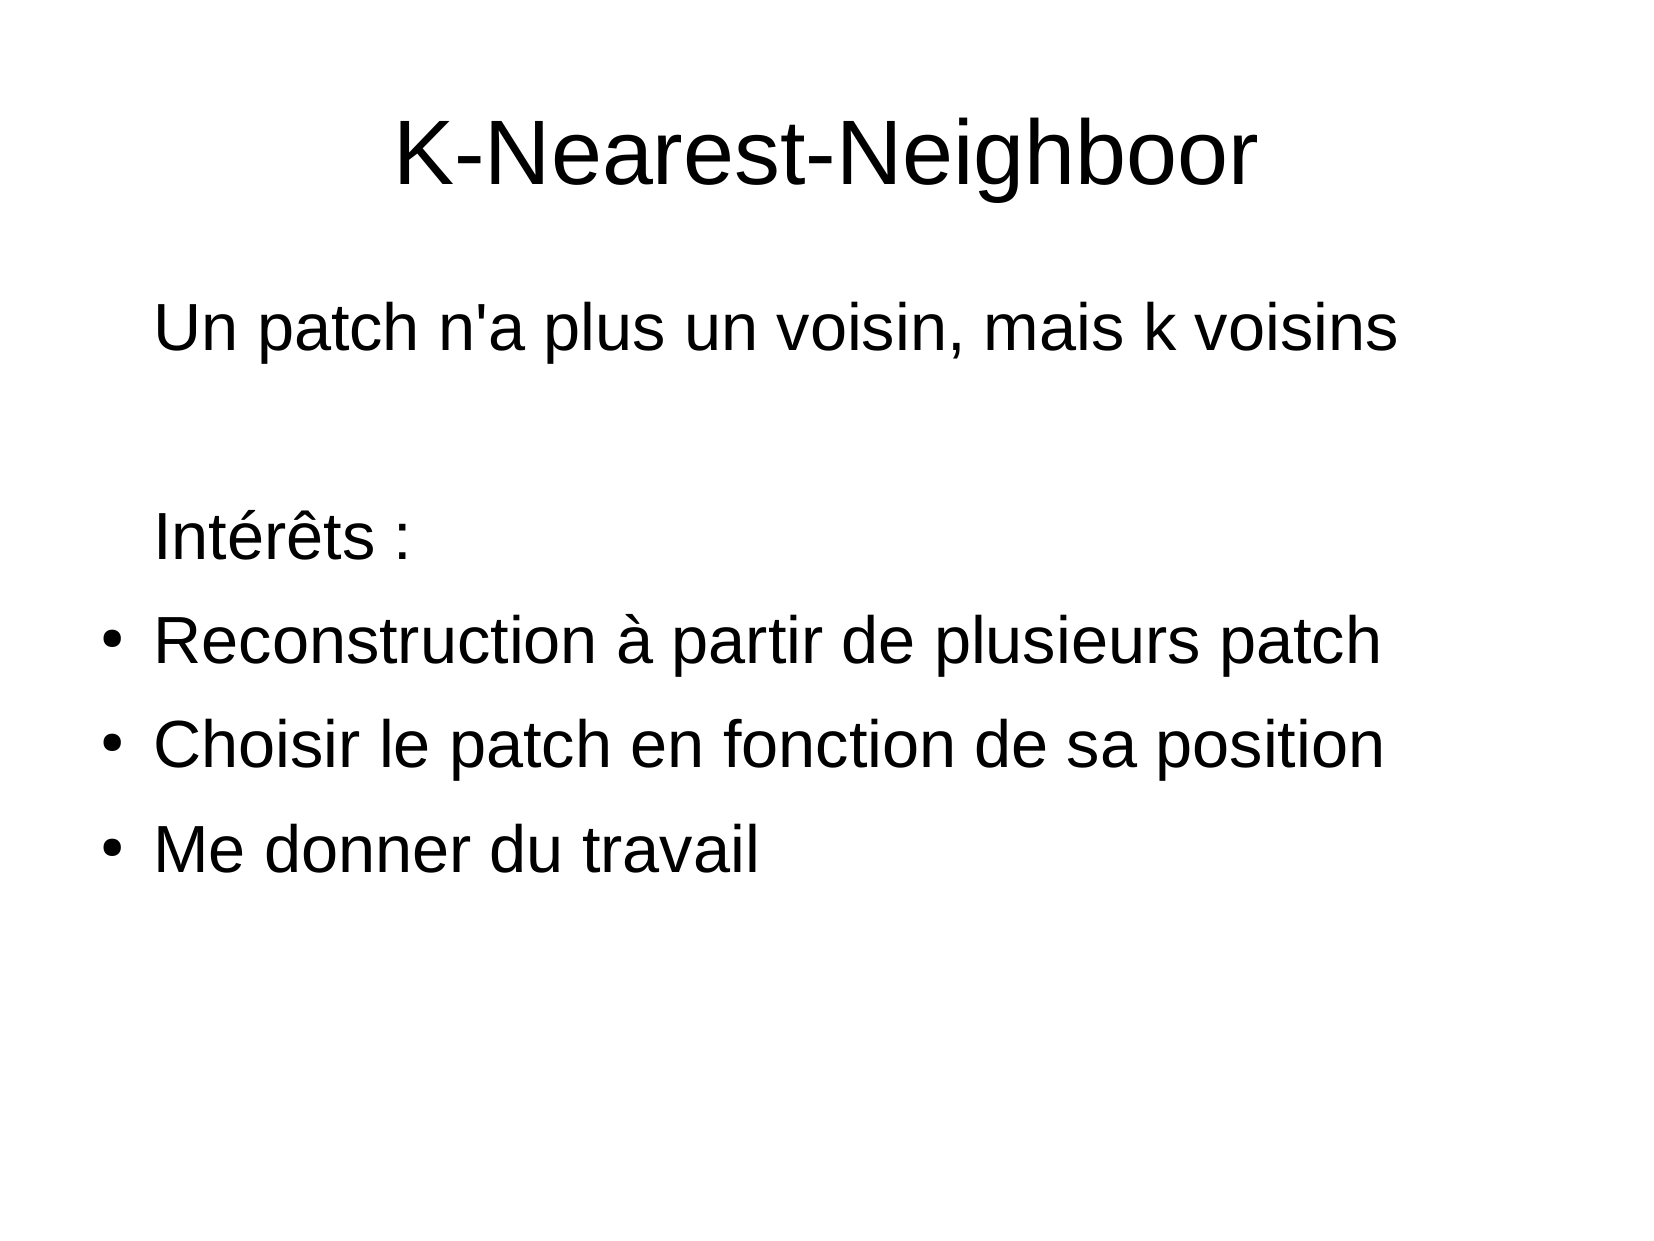

# K-Nearest-Neighboor
Un patch n'a plus un voisin, mais k voisins
Intérêts :
Reconstruction à partir de plusieurs patch
Choisir le patch en fonction de sa position
Me donner du travail